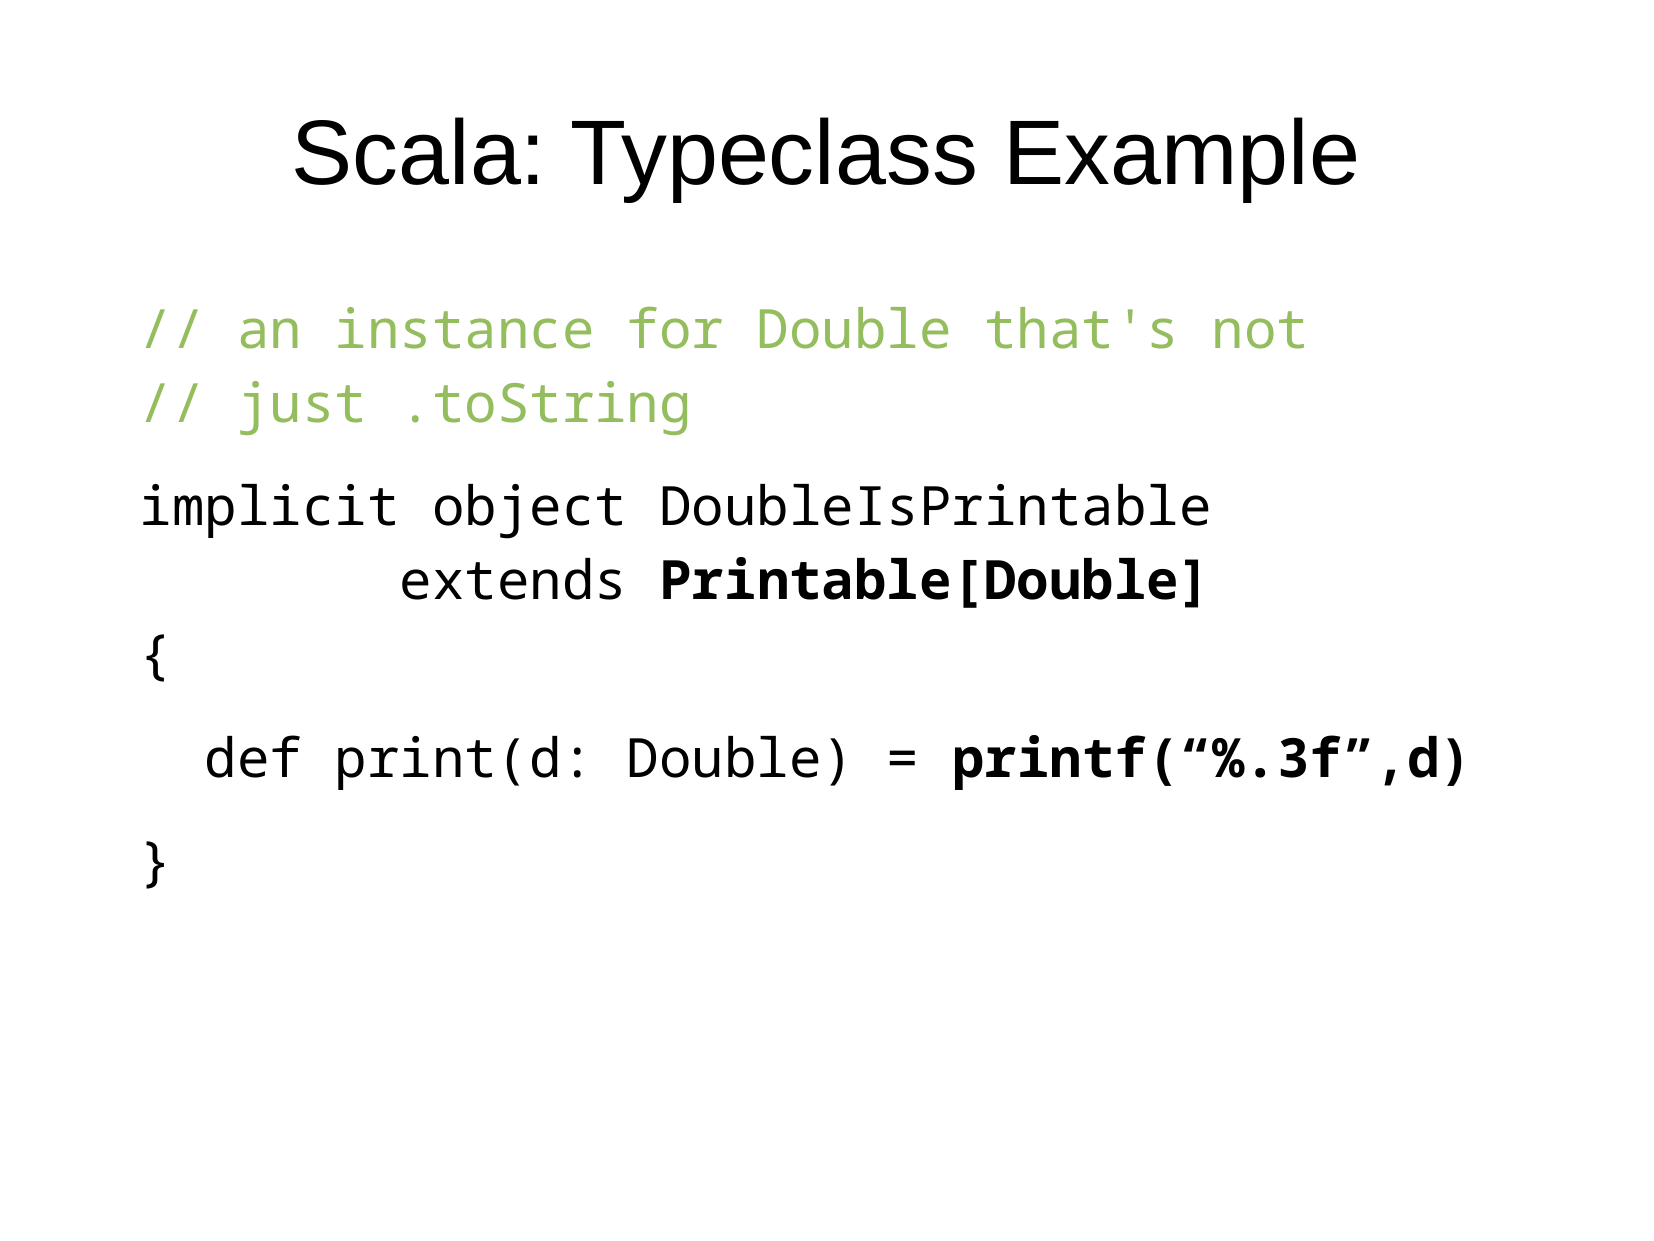

# Scala: Typeclass Example
// an instance for Double that's not
// just .toString
implicit object DoubleIsPrintable
 extends Printable[Double]
{
 def print(d: Double) = printf(“%.3f”,d)
}